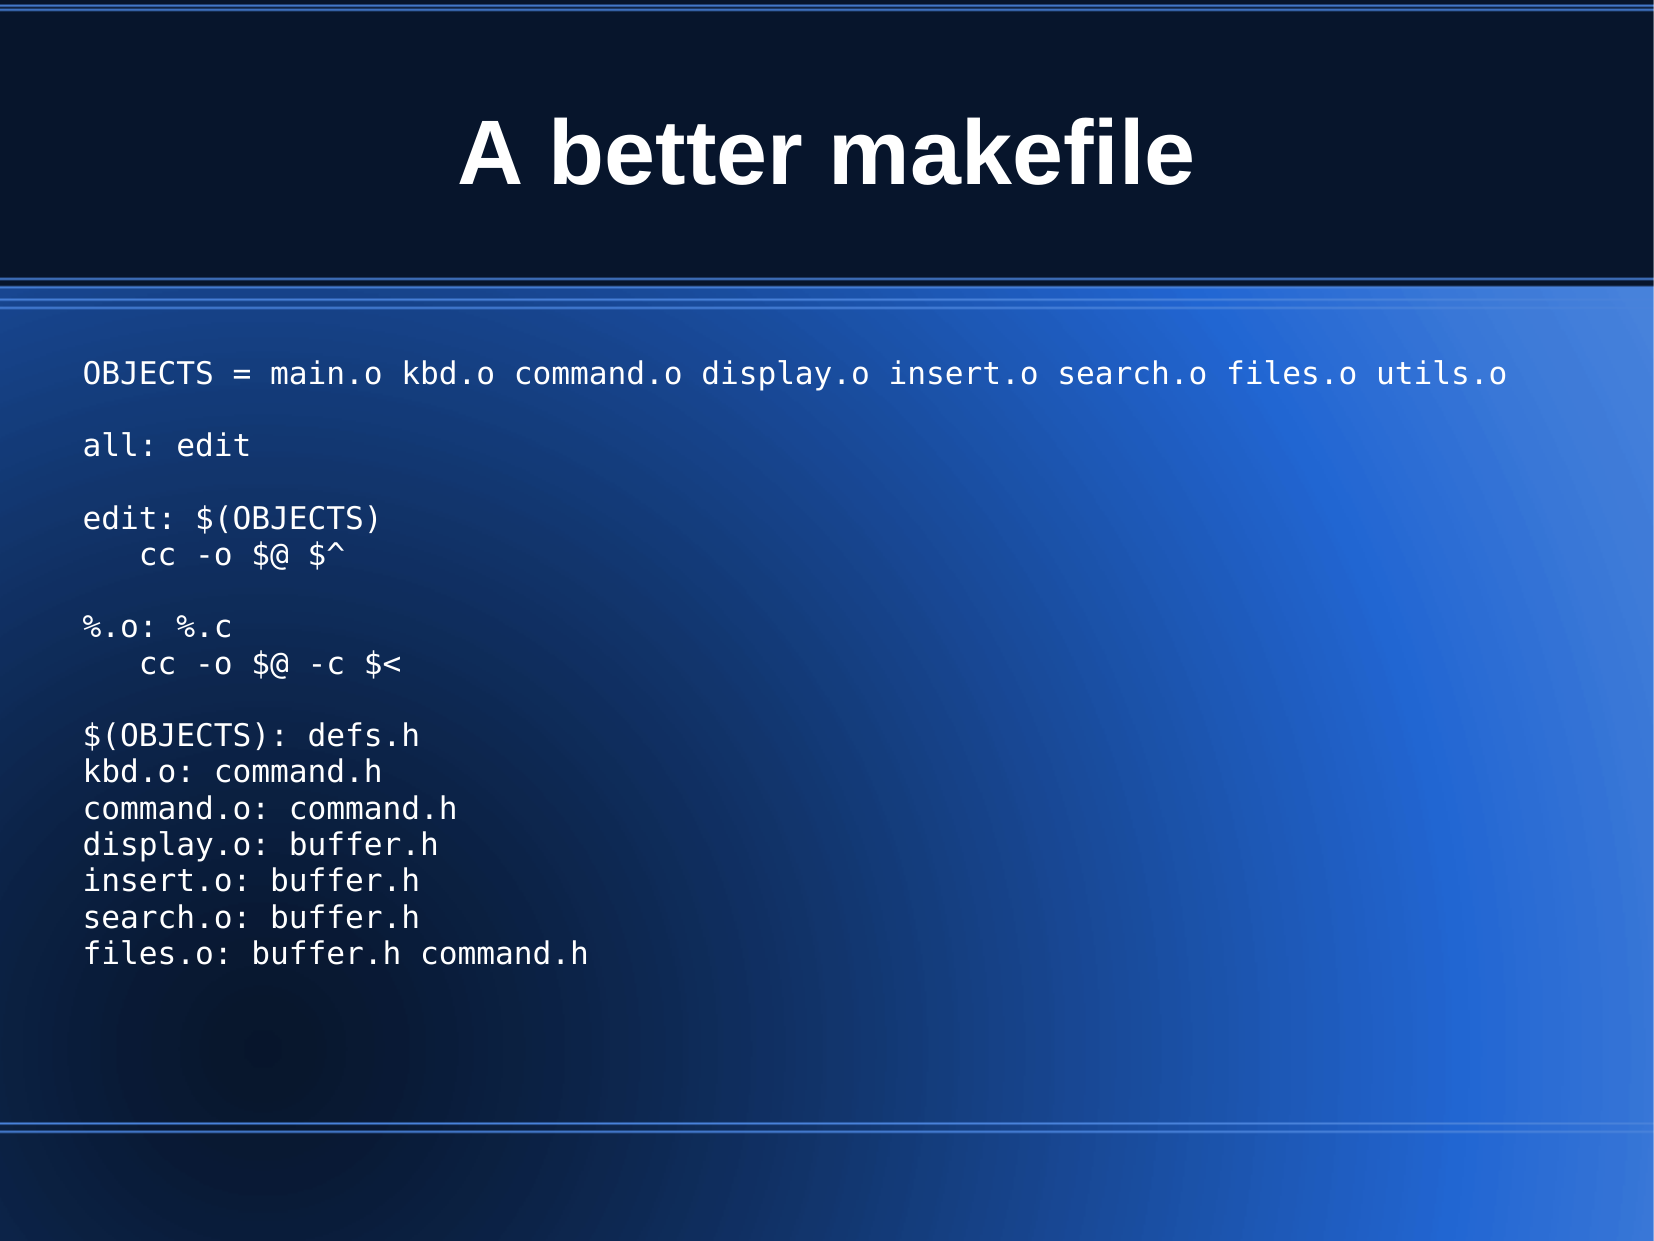

# A better makefile
OBJECTS = main.o kbd.o command.o display.o insert.o search.o files.o utils.o
all: edit
edit: $(OBJECTS)
 cc -o $@ $^
%.o: %.c
 cc -o $@ -c $<
$(OBJECTS): defs.h
kbd.o: command.h
command.o: command.h
display.o: buffer.h
insert.o: buffer.h
search.o: buffer.h
files.o: buffer.h command.h